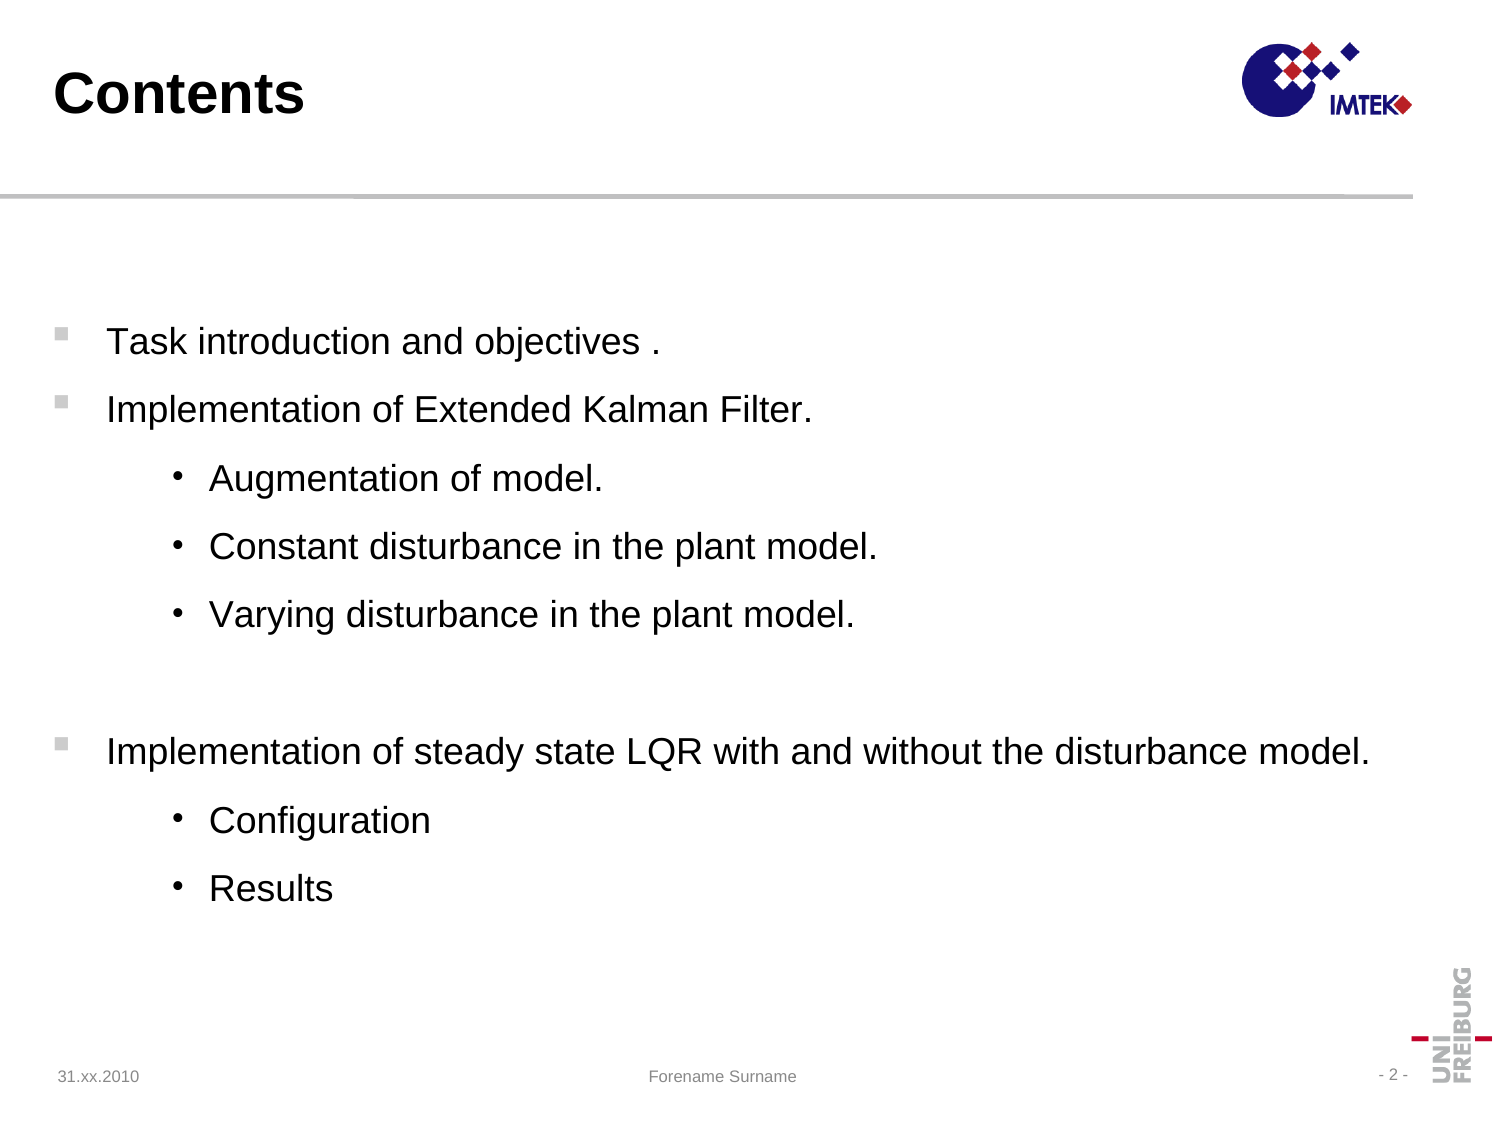

Contents
Task introduction and objectives .
Implementation of Extended Kalman Filter.
Augmentation of model.
Constant disturbance in the plant model.
Varying disturbance in the plant model.
Implementation of steady state LQR with and without the disturbance model.
Configuration
Results
 31.xx.2010
Forename Surname